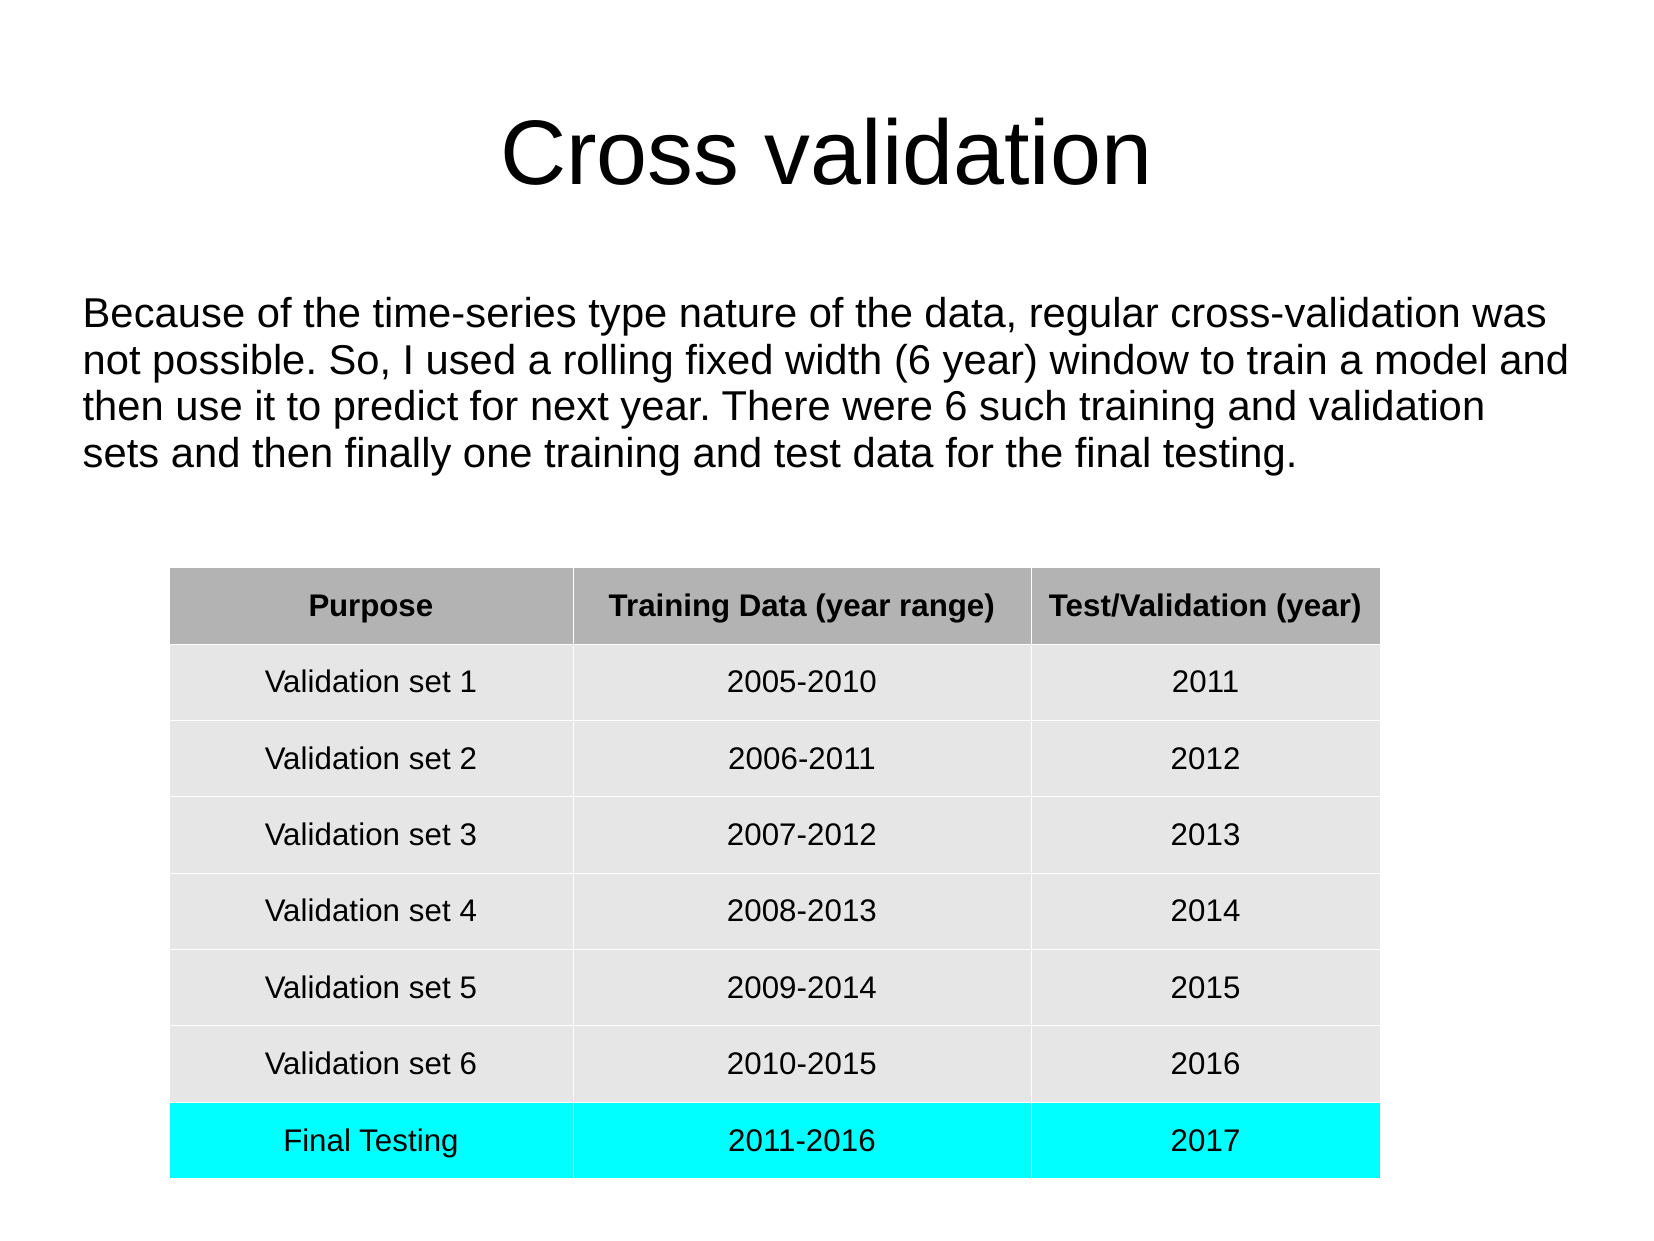

# Cross validation
Because of the time-series type nature of the data, regular cross-validation was not possible. So, I used a rolling fixed width (6 year) window to train a model and then use it to predict for next year. There were 6 such training and validation sets and then finally one training and test data for the final testing.
| Purpose | Training Data (year range) | Test/Validation (year) |
| --- | --- | --- |
| Validation set 1 | 2005-2010 | 2011 |
| Validation set 2 | 2006-2011 | 2012 |
| Validation set 3 | 2007-2012 | 2013 |
| Validation set 4 | 2008-2013 | 2014 |
| Validation set 5 | 2009-2014 | 2015 |
| Validation set 6 | 2010-2015 | 2016 |
| Final Testing | 2011-2016 | 2017 |